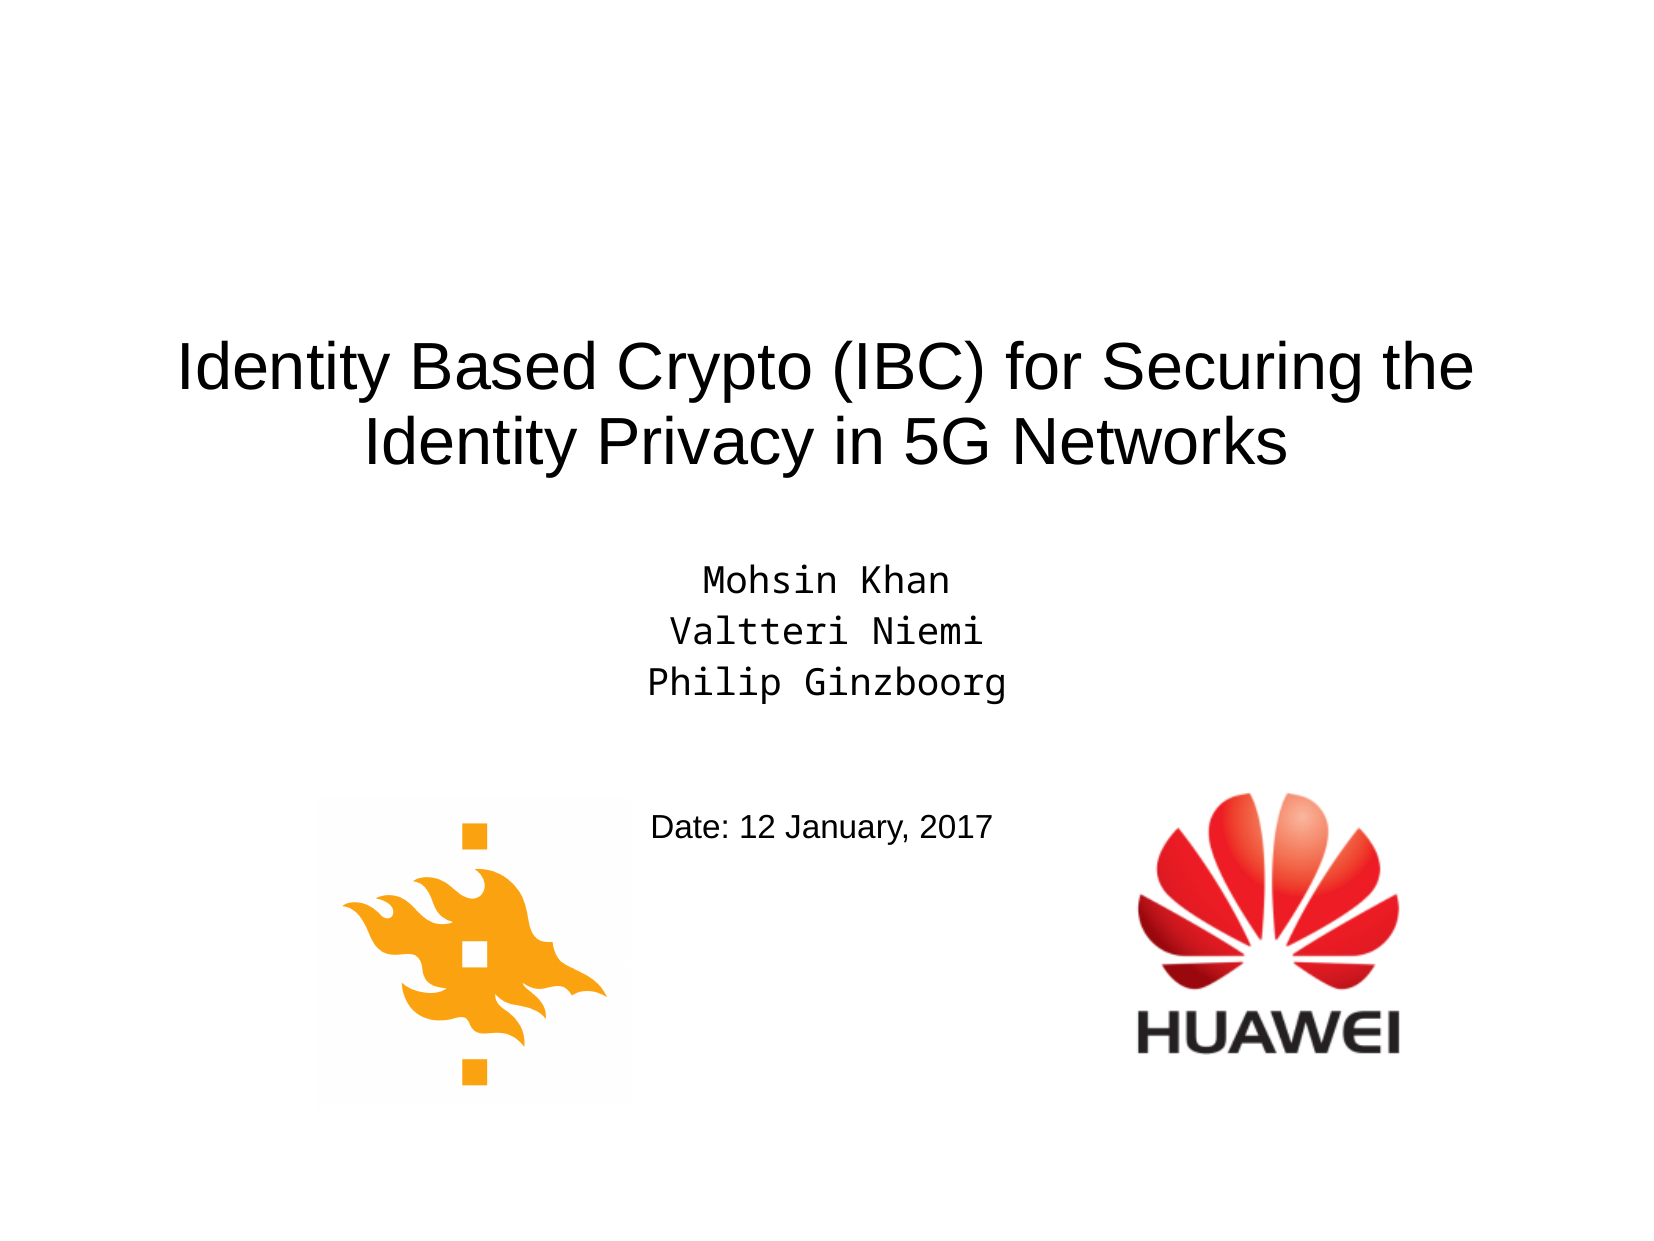

# Identity Based Crypto (IBC) for Securing the Identity Privacy in 5G Networks
Mohsin Khan
Valtteri Niemi
Philip Ginzboorg
Date: 12 January, 2017